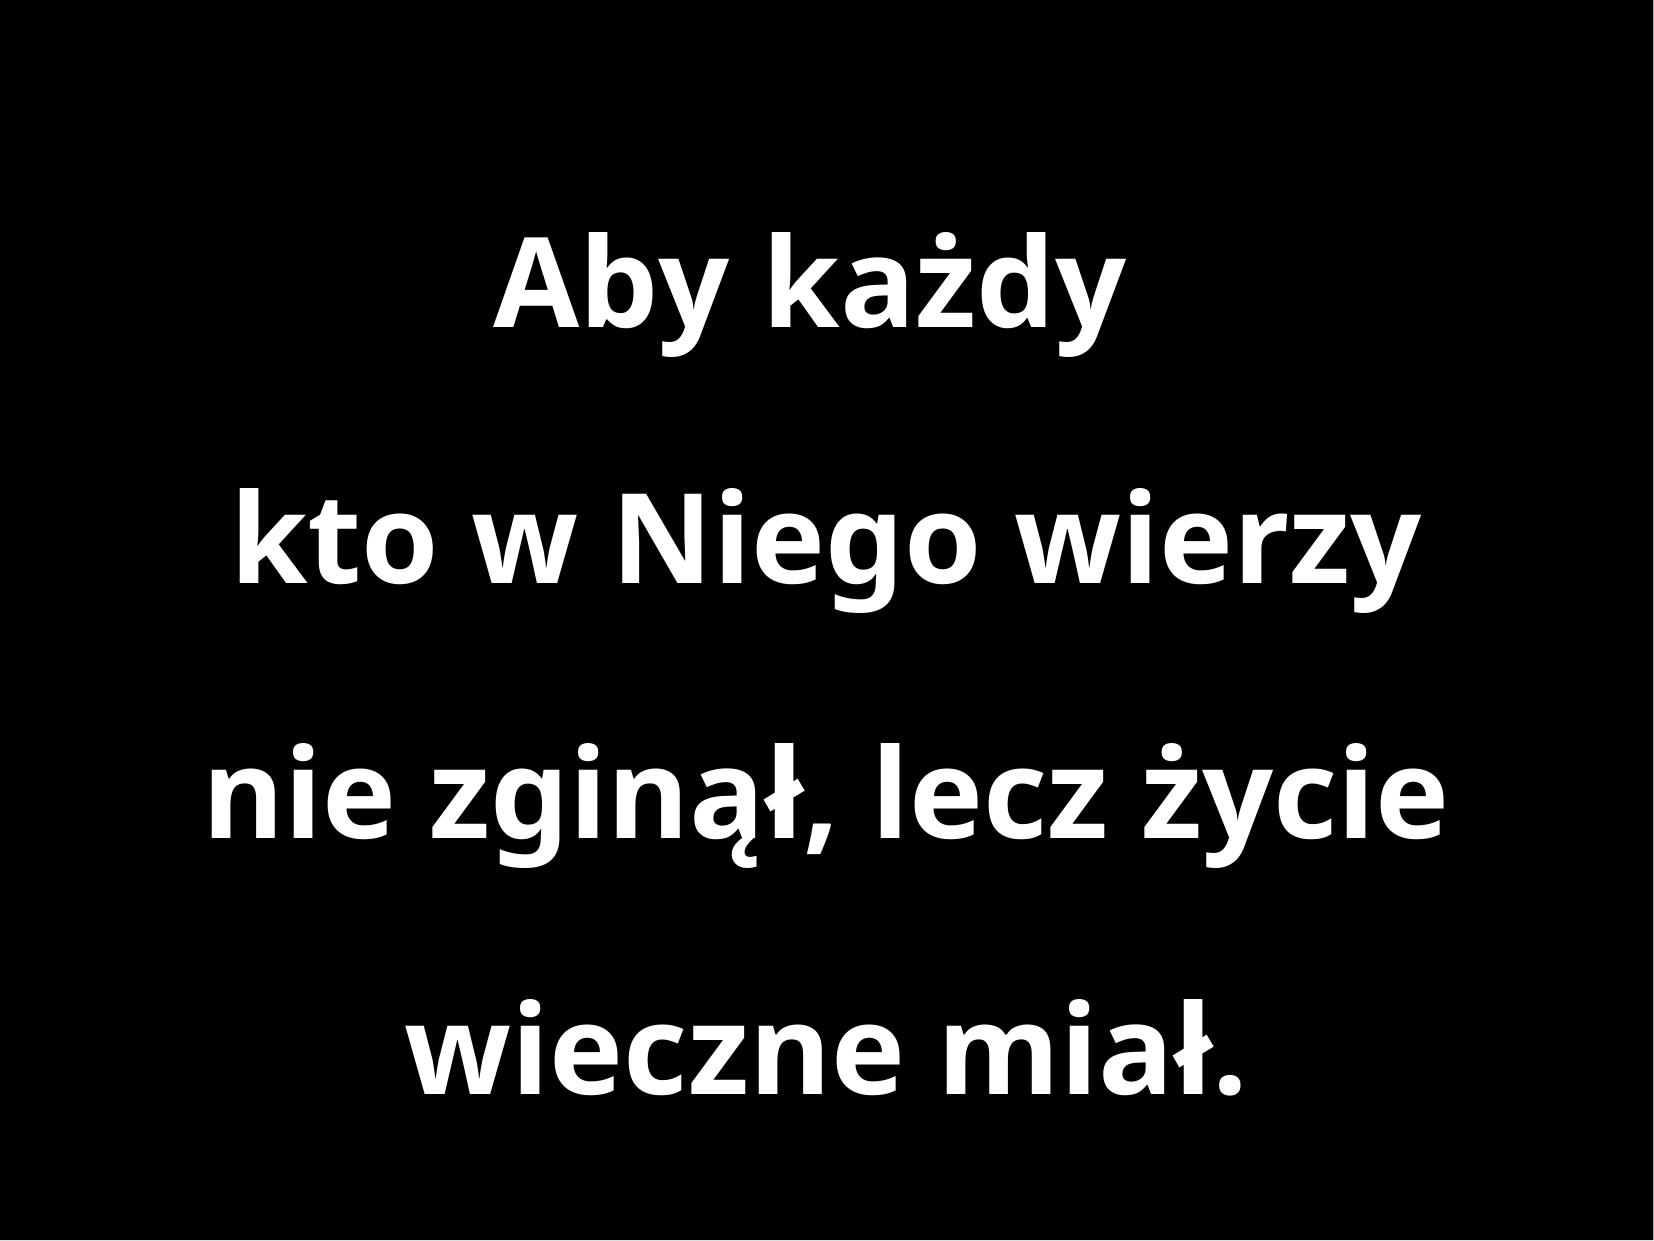

# Aby każdy kto w Niego wierzy nie zginął, lecz życie wieczne miał.